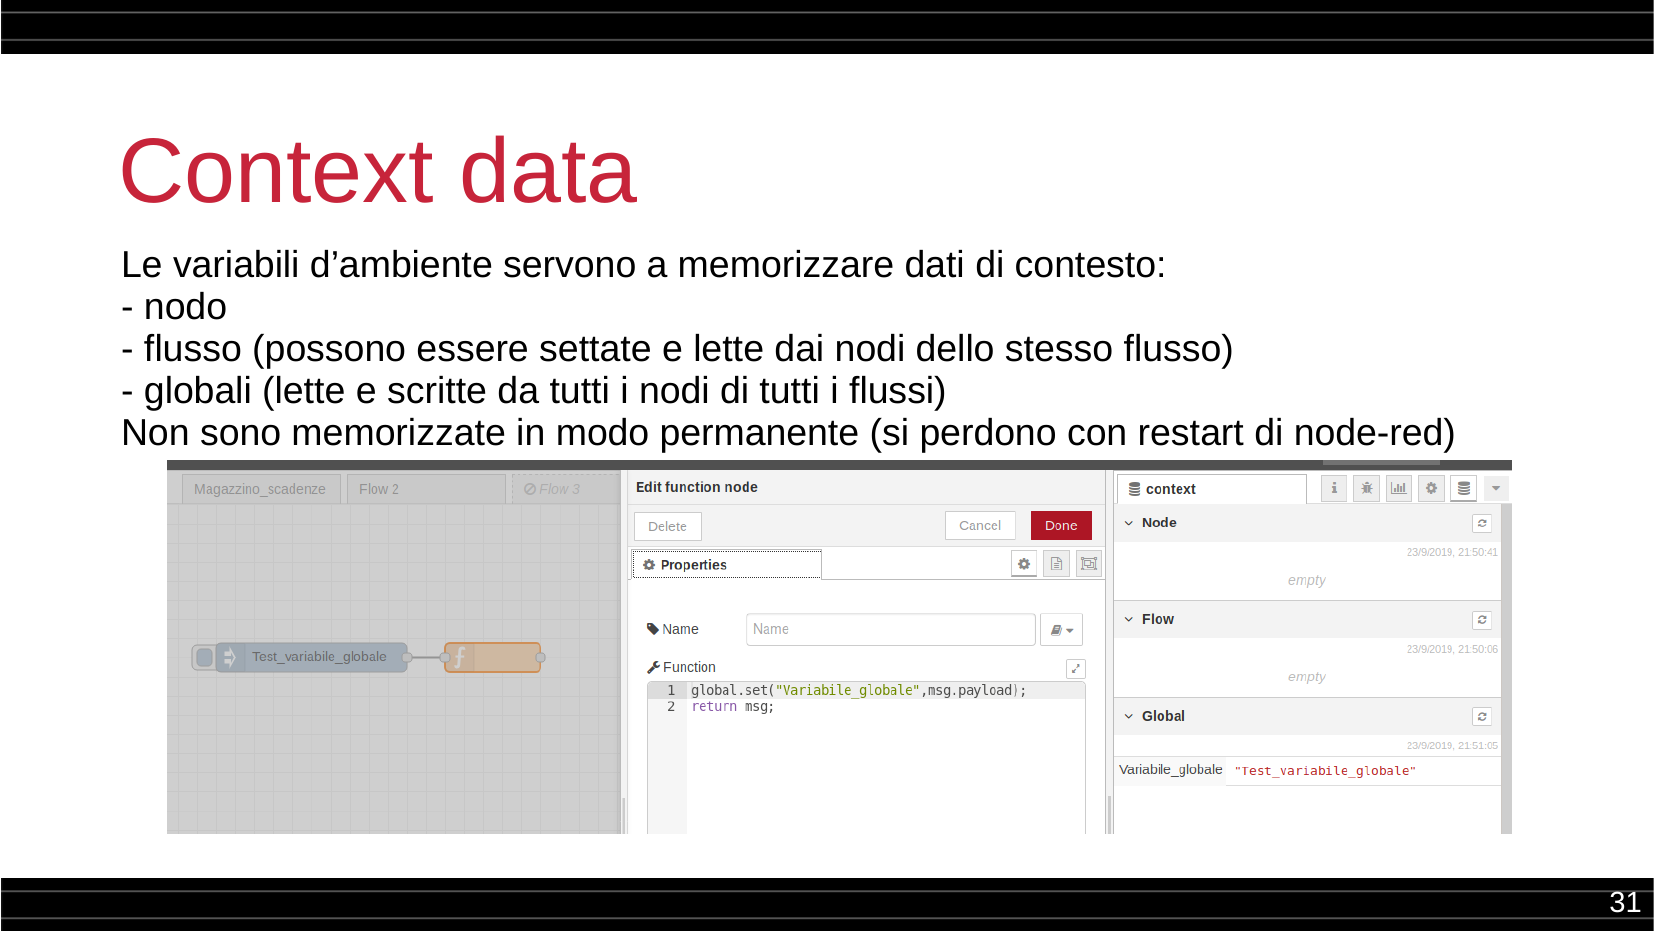

# Context data
Le variabili d’ambiente servono a memorizzare dati di contesto:
- nodo
- flusso (possono essere settate e lette dai nodi dello stesso flusso)
- globali (lette e scritte da tutti i nodi di tutti i flussi)
Non sono memorizzate in modo permanente (si perdono con restart di node-red)